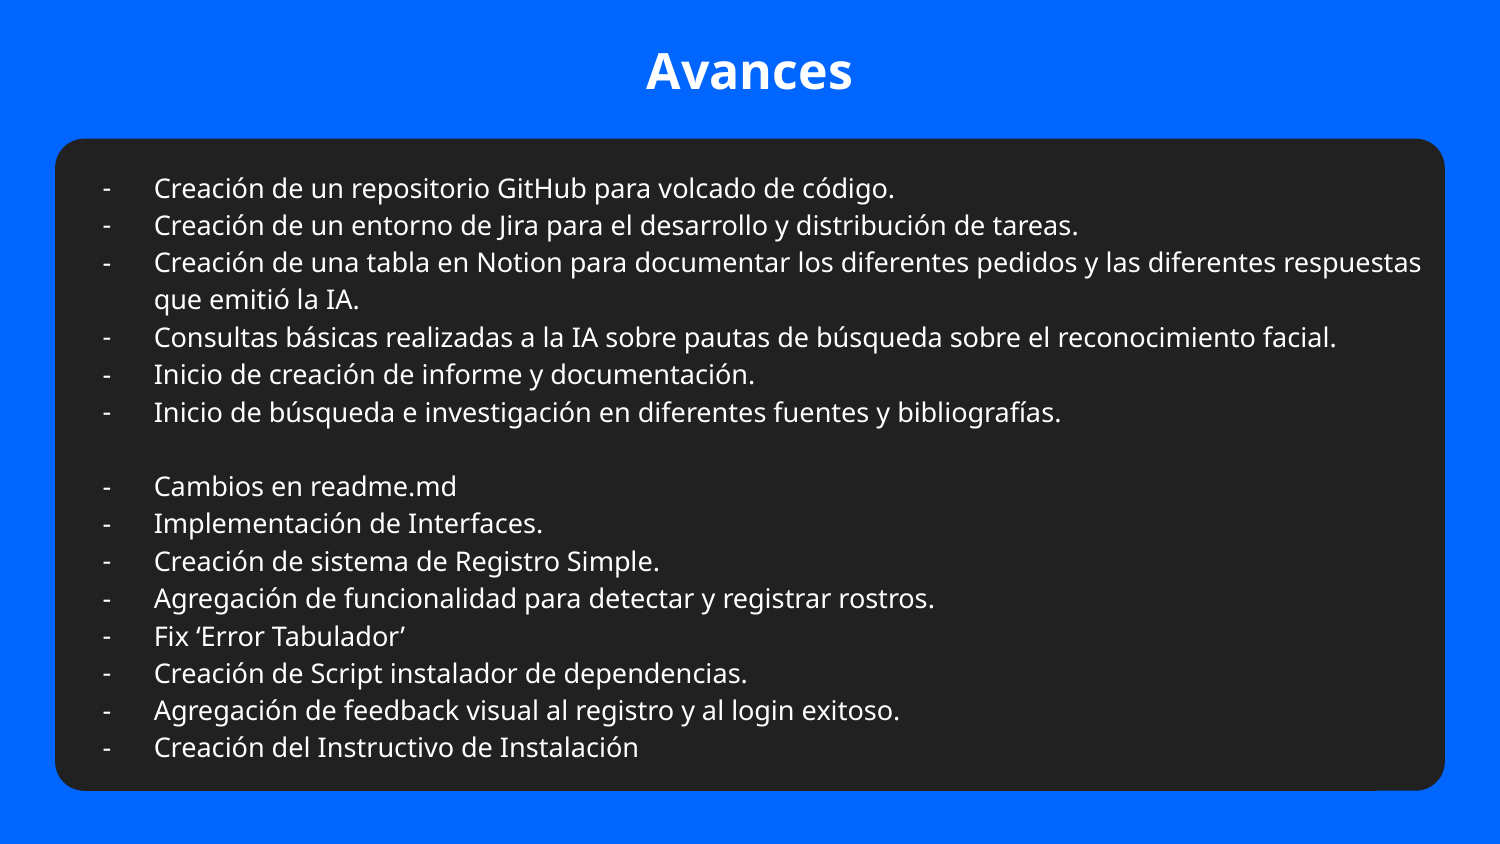

Avances
Creación de un repositorio GitHub para volcado de código.
Creación de un entorno de Jira para el desarrollo y distribución de tareas.
Creación de una tabla en Notion para documentar los diferentes pedidos y las diferentes respuestas que emitió la IA.
Consultas básicas realizadas a la IA sobre pautas de búsqueda sobre el reconocimiento facial.
Inicio de creación de informe y documentación.
Inicio de búsqueda e investigación en diferentes fuentes y bibliografías.
Cambios en readme.md
Implementación de Interfaces.
Creación de sistema de Registro Simple.
Agregación de funcionalidad para detectar y registrar rostros.
Fix ‘Error Tabulador’
Creación de Script instalador de dependencias.
Agregación de feedback visual al registro y al login exitoso.
Creación del Instructivo de Instalación